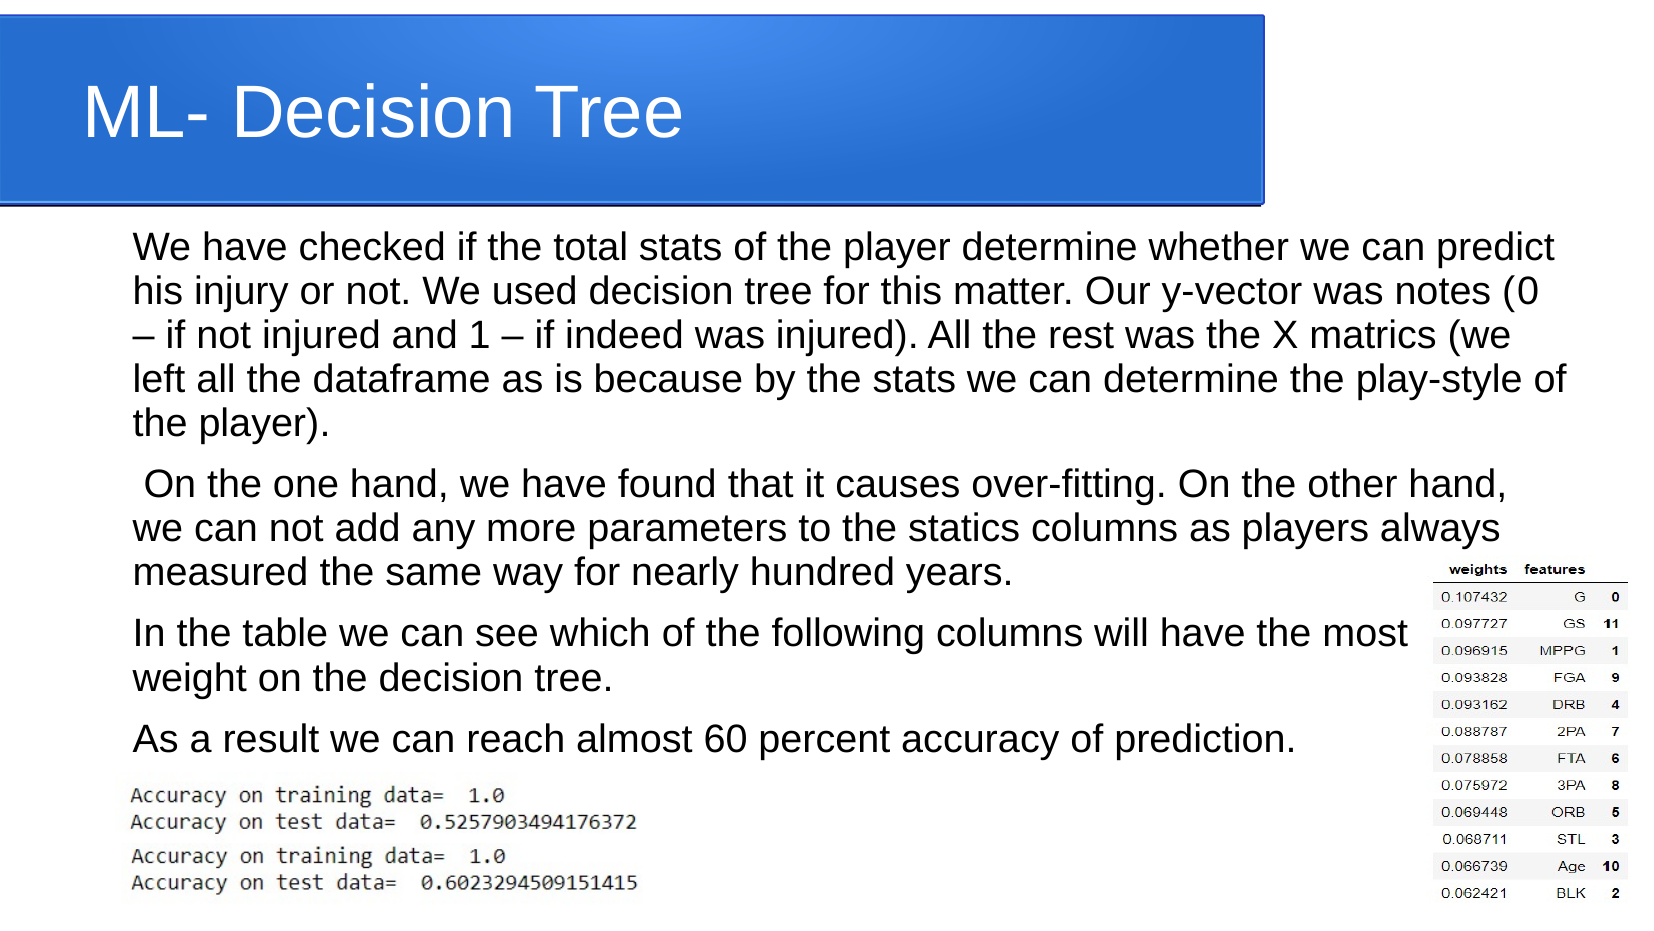

# ML- Decision Tree
We have checked if the total stats of the player determine whether we can predict his injury or not. We used decision tree for this matter. Our y-vector was notes (0 – if not injured and 1 – if indeed was injured). All the rest was the X matrics (we left all the dataframe as is because by the stats we can determine the play-style of the player).
 On the one hand, we have found that it causes over-fitting. On the other hand, we can not add any more parameters to the statics columns as players always measured the same way for nearly hundred years.
In the table we can see which of the following columns will have the most weight on the decision tree.
As a result we can reach almost 60 percent accuracy of prediction.